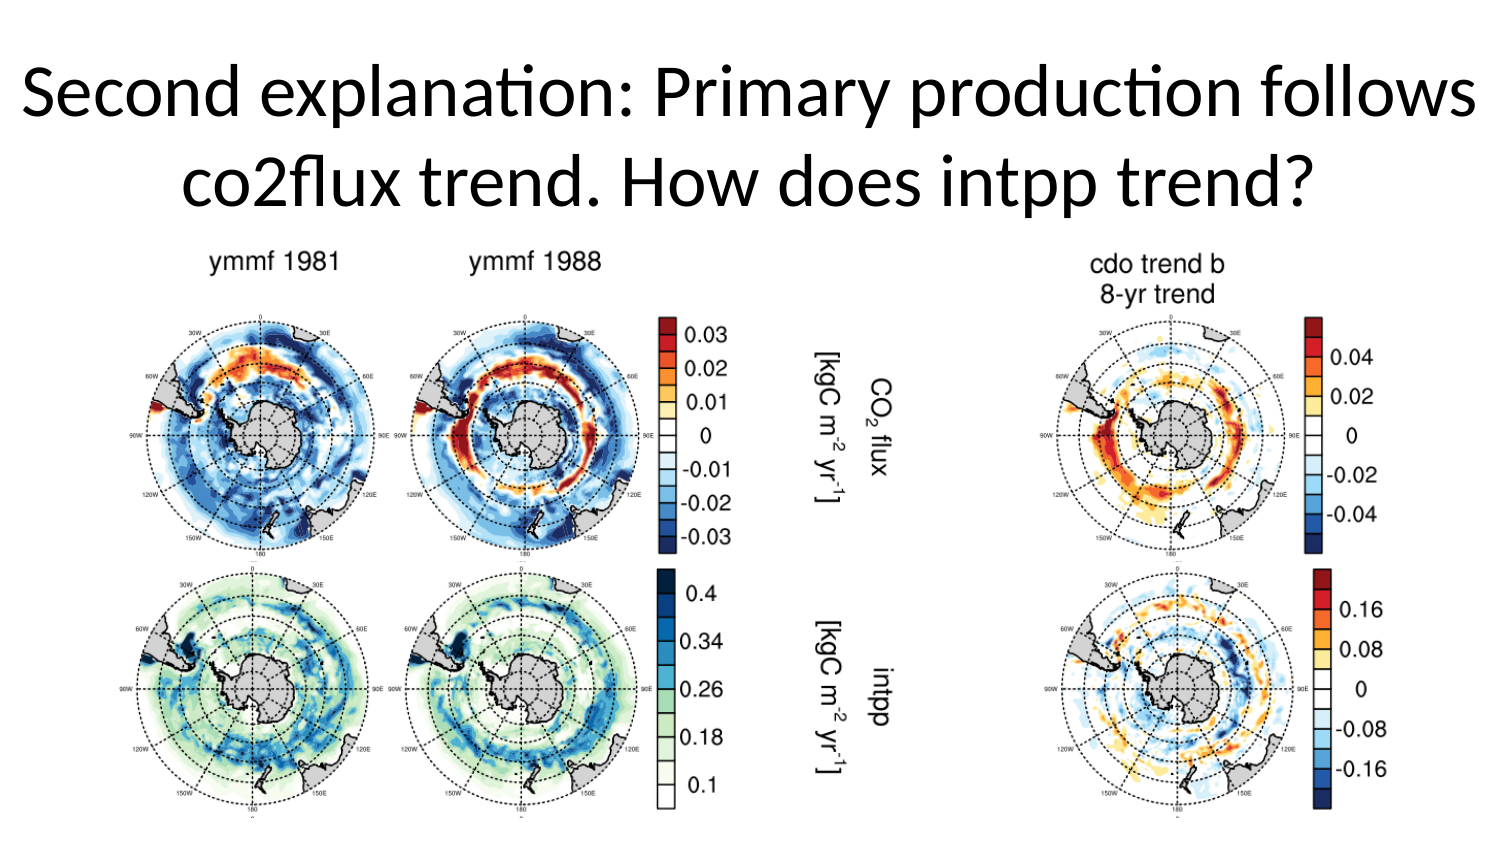

# Second explanation: Primary production follows co2flux trend. How does intpp trend?